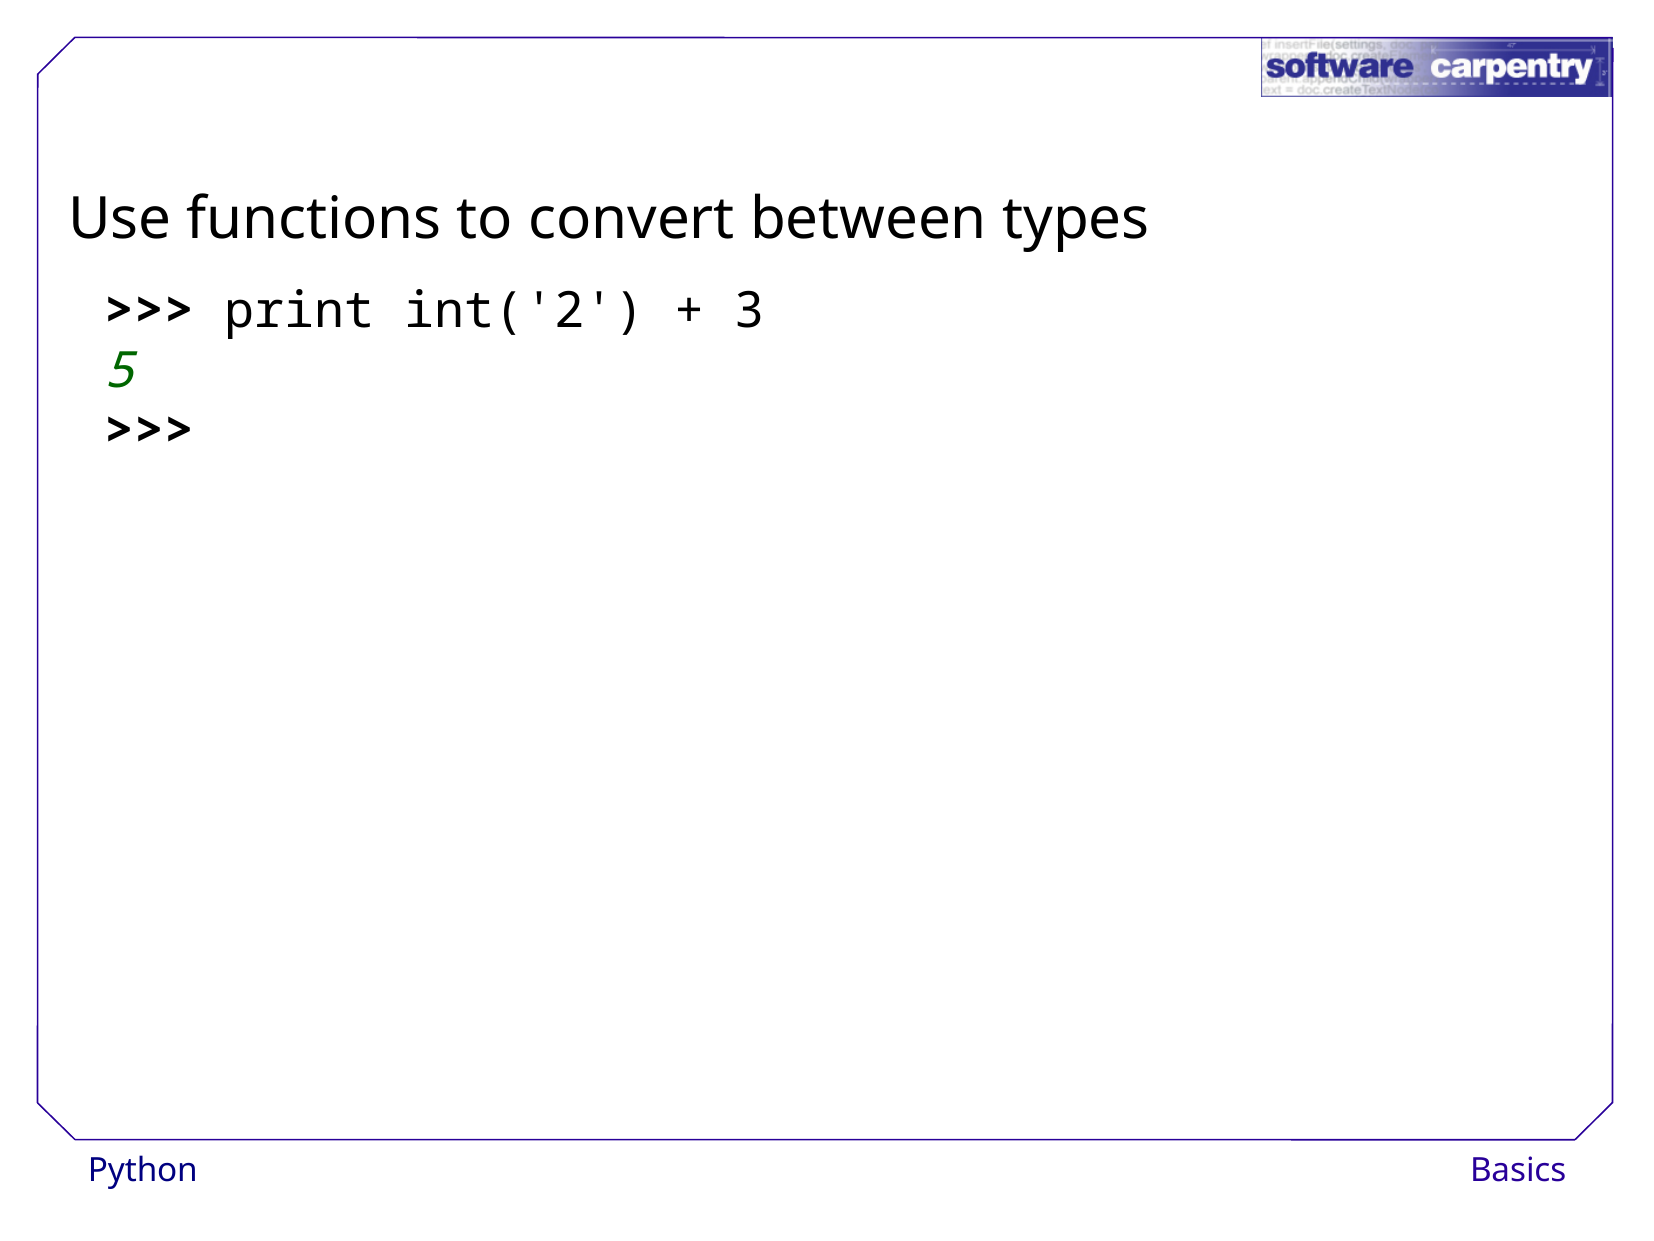

Use functions to convert between types
>>> print int('2') + 3
5
>>>